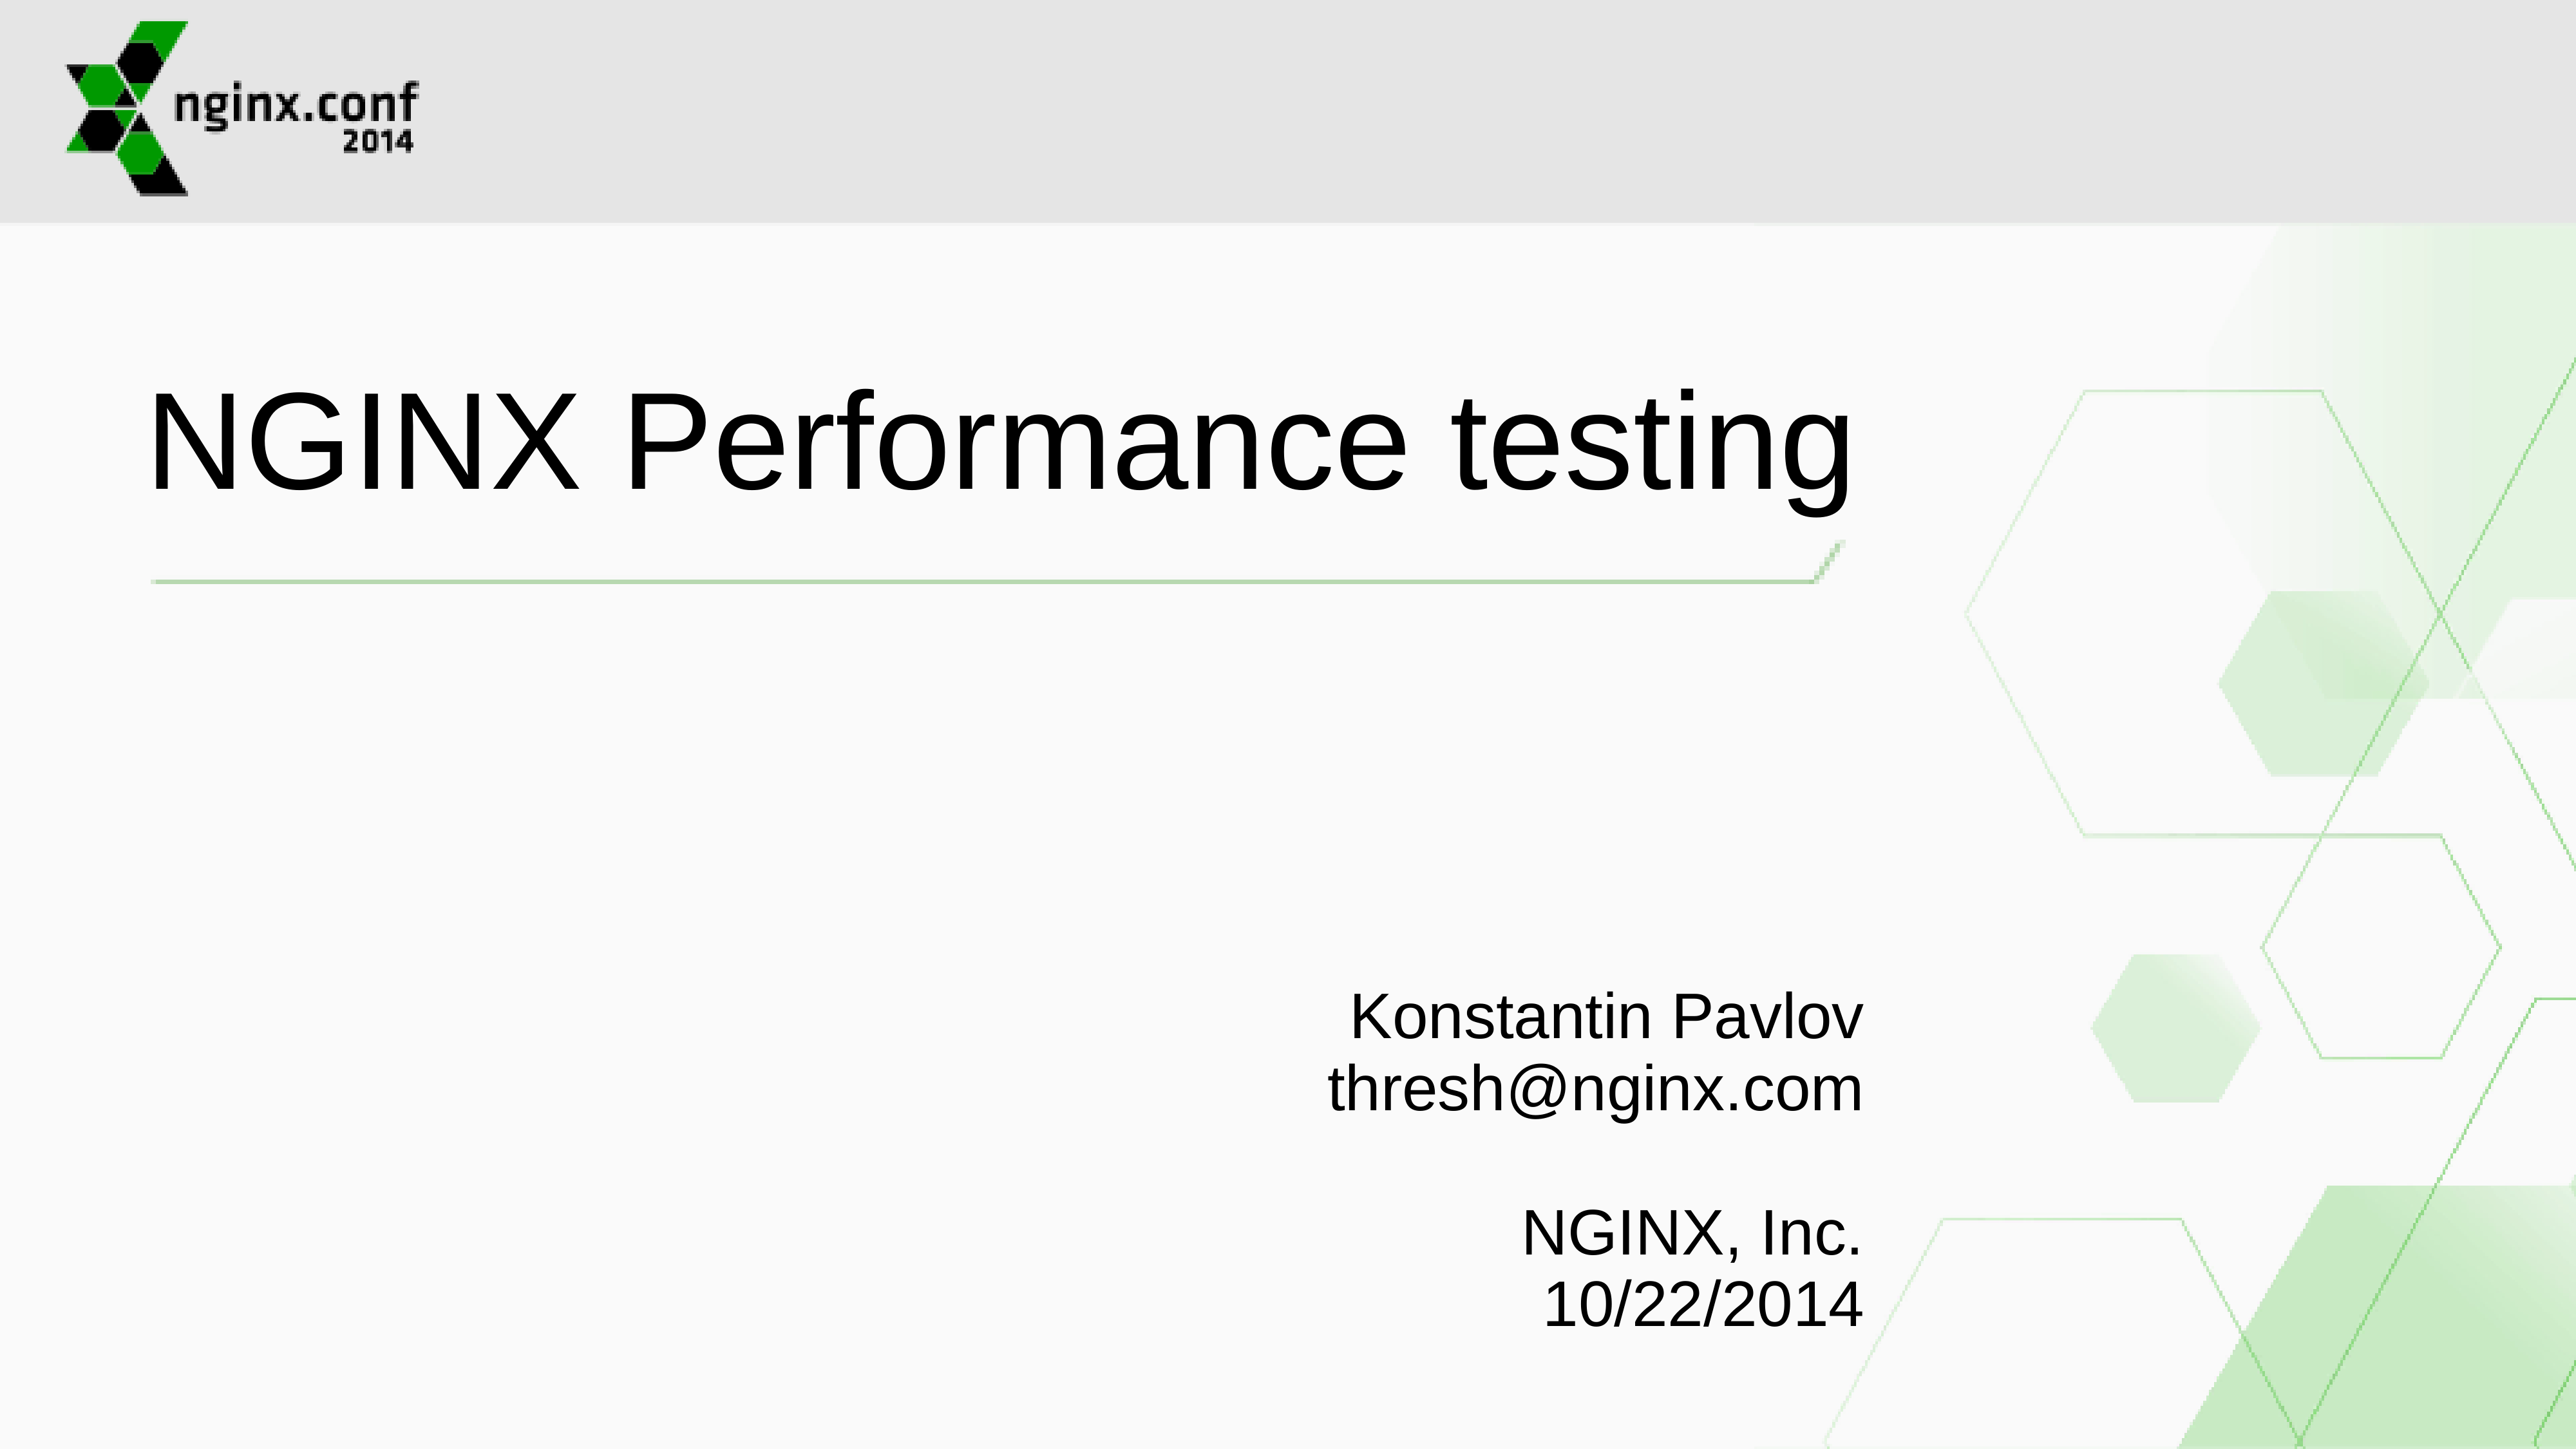

# NGINX Performance testing
Konstantin Pavlov
thresh@nginx.com
NGINX, Inc.
 10/22/2014